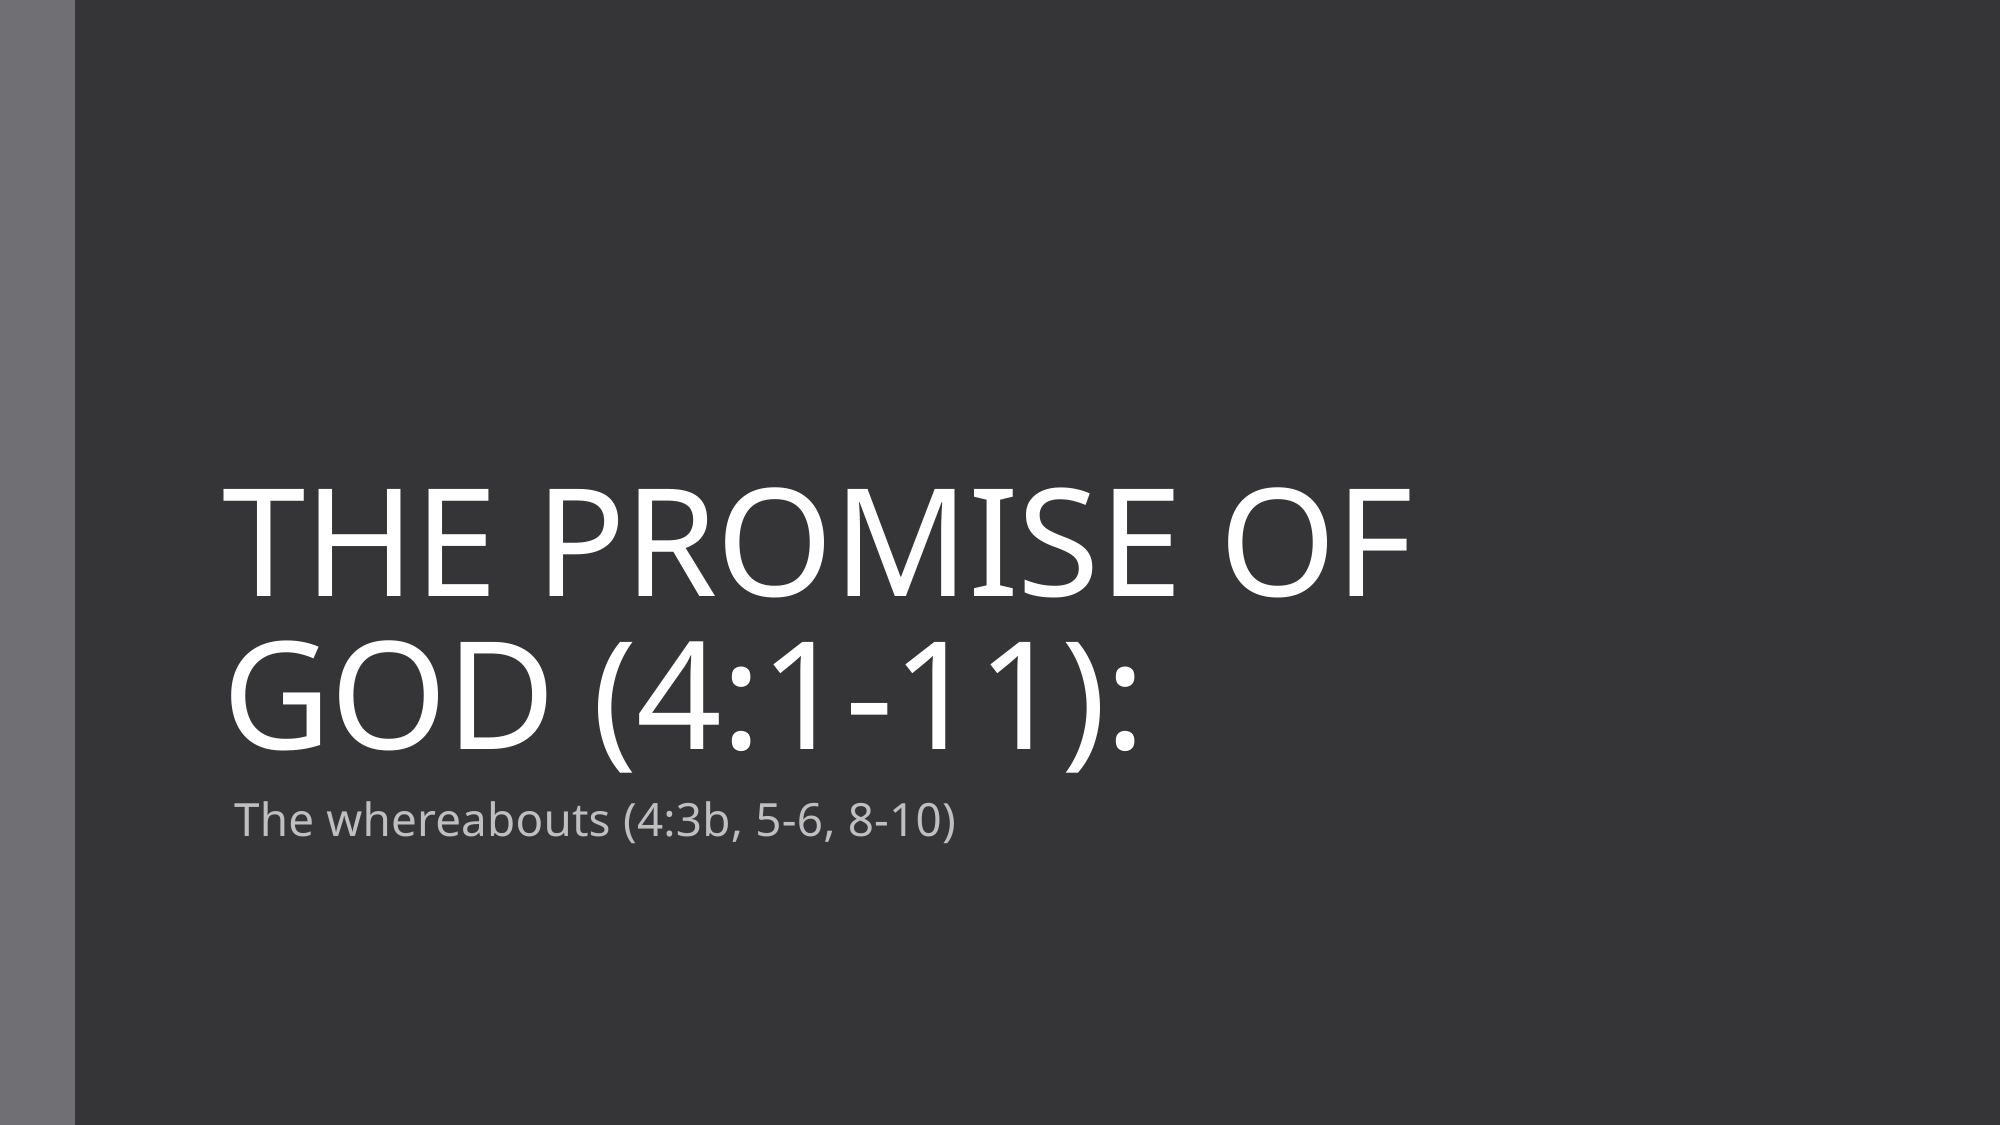

# THE PROMISE OF GOD (4:1-11):
 The whereabouts (4:3b, 5-6, 8-10)